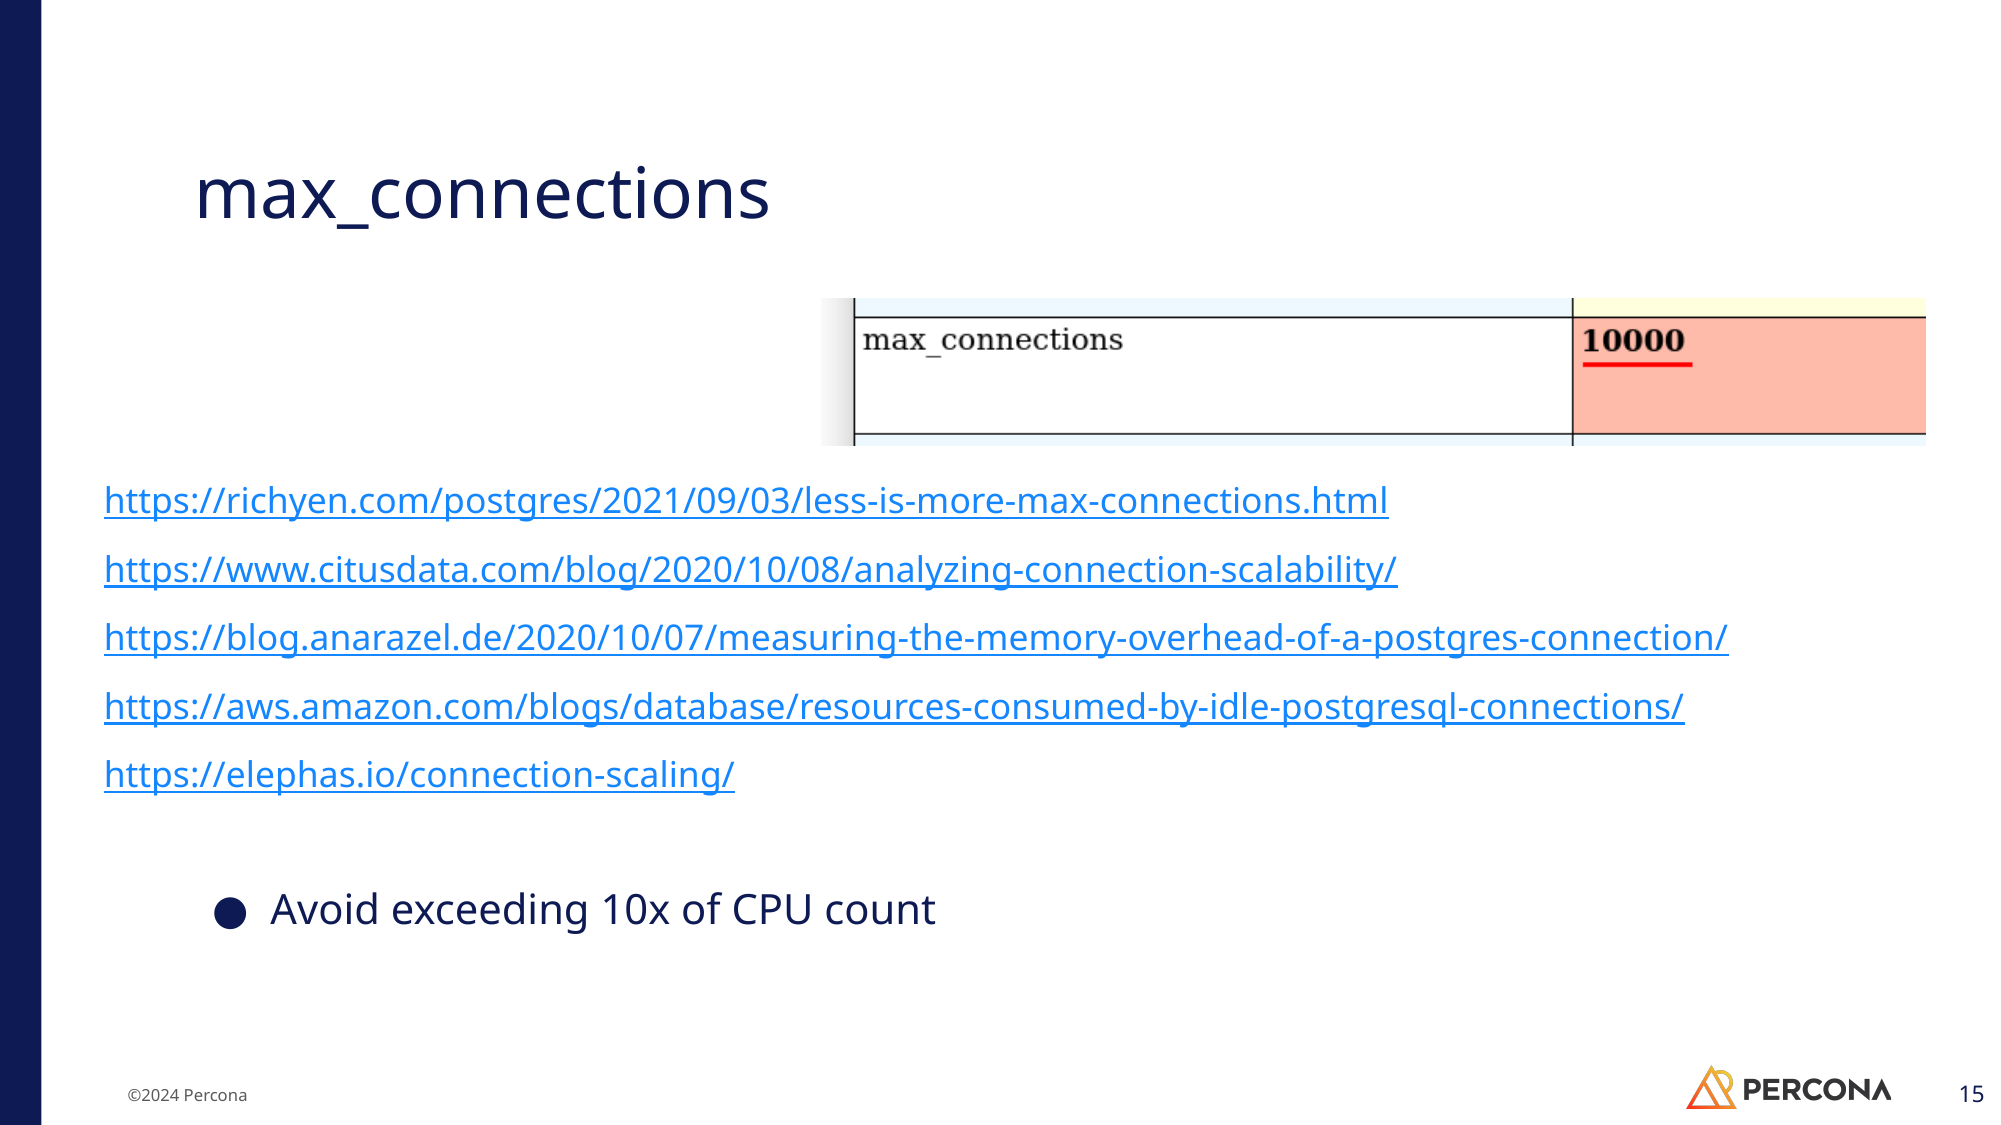

max_connections
# https://richyen.com/postgres/2021/09/03/less-is-more-max-connections.html
https://www.citusdata.com/blog/2020/10/08/analyzing-connection-scalability/
https://blog.anarazel.de/2020/10/07/measuring-the-memory-overhead-of-a-postgres-connection/
https://aws.amazon.com/blogs/database/resources-consumed-by-idle-postgresql-connections/
https://elephas.io/connection-scaling/
Avoid exceeding 10x of CPU count